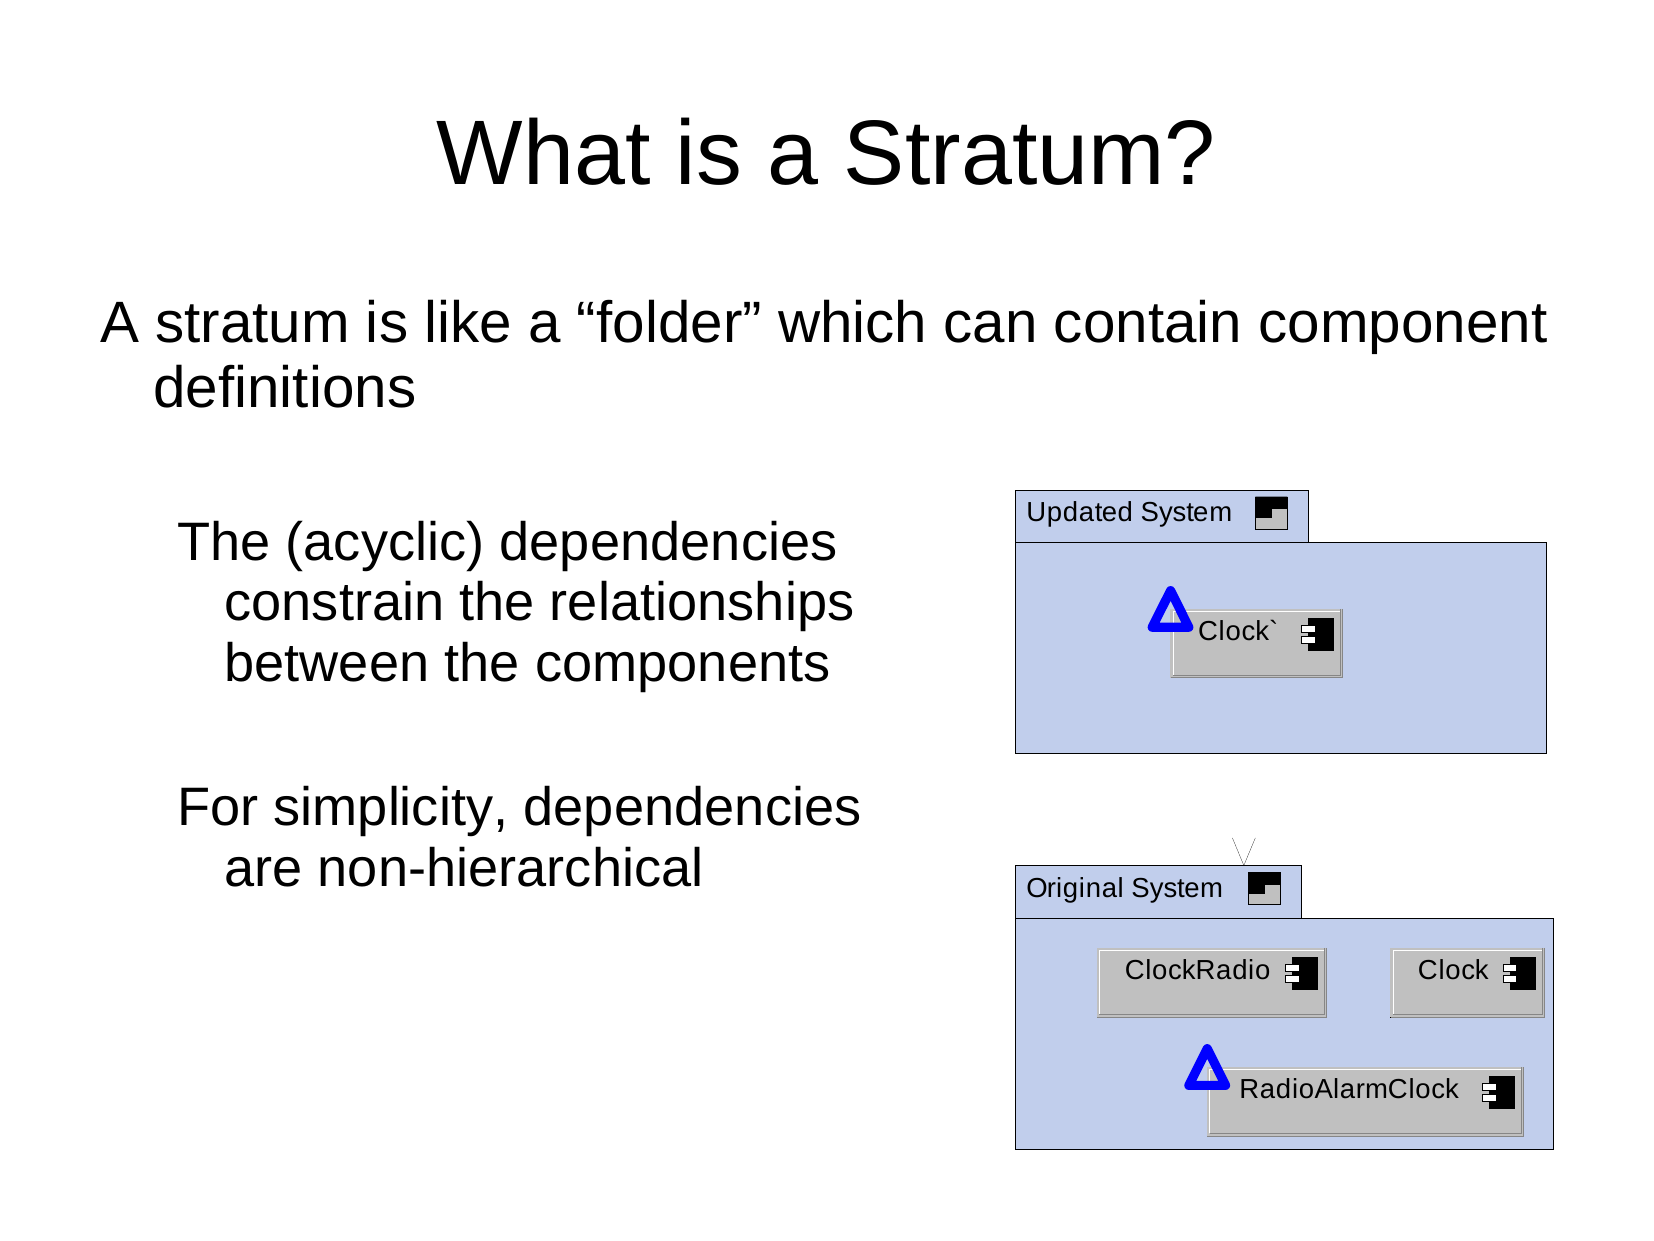

# What is a Stratum?
A stratum is like a “folder” which can contain component definitions
The (acyclic) dependencies
constrain the relationships
between the components
For simplicity, dependencies
are non-hierarchical